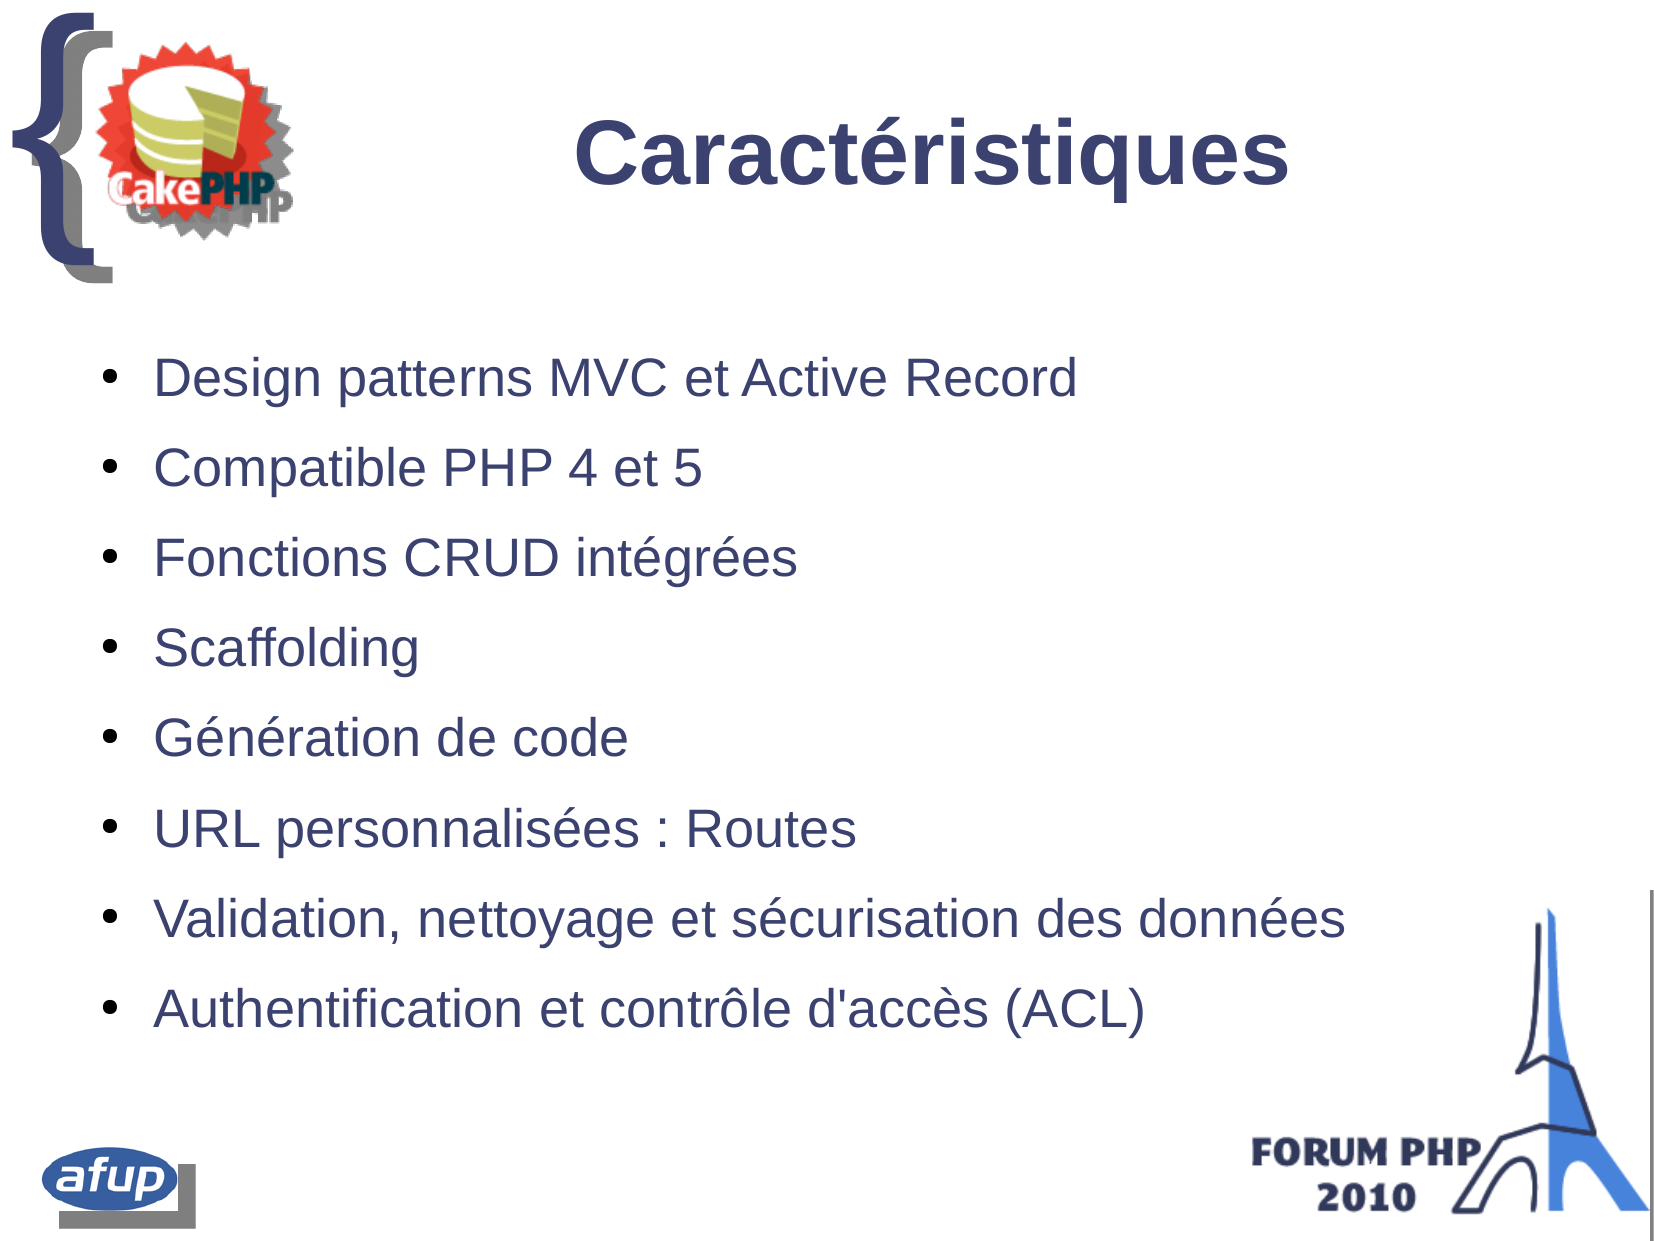

# Caractéristiques
Design patterns MVC et Active Record
Compatible PHP 4 et 5
Fonctions CRUD intégrées
Scaffolding
Génération de code
URL personnalisées : Routes
Validation, nettoyage et sécurisation des données
Authentification et contrôle d'accès (ACL)